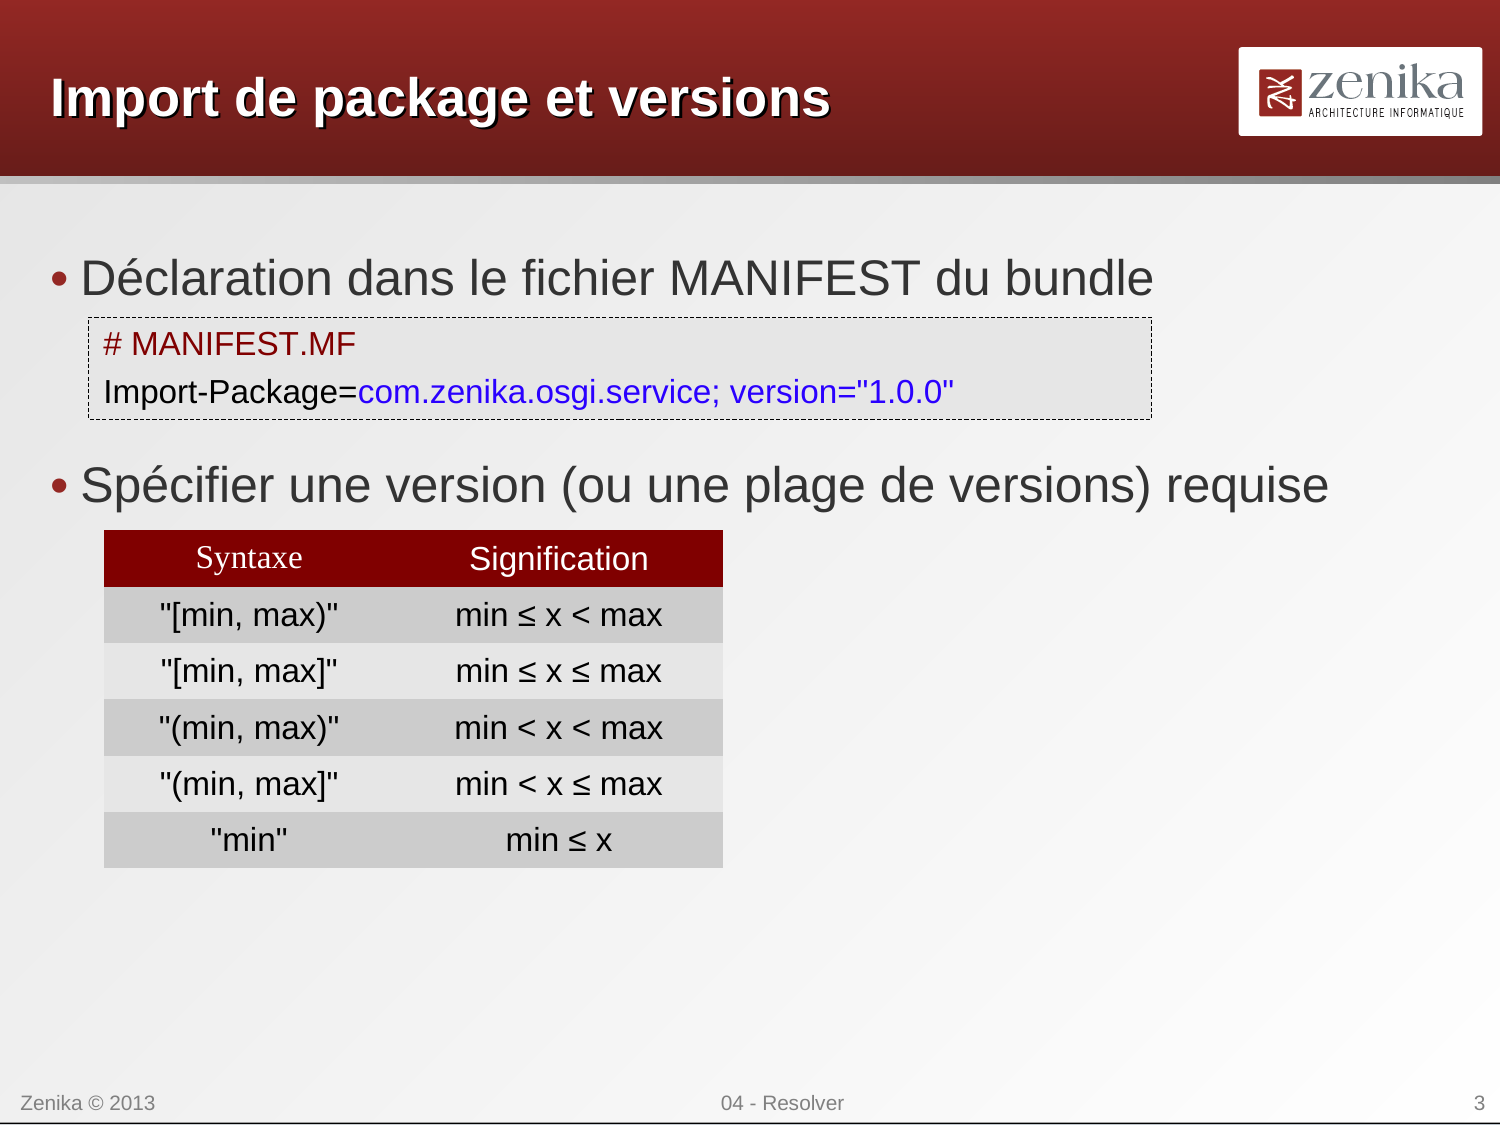

# Import de package et versions
Déclaration dans le fichier MANIFEST du bundle
Spécifier une version (ou une plage de versions) requise
# MANIFEST.MF
Import-Package=com.zenika.osgi.service; version="1.0.0"
| Syntaxe | Signification |
| --- | --- |
| "[min, max)" | min ≤ x < max |
| "[min, max]" | min ≤ x ≤ max |
| "(min, max)" | min < x < max |
| "(min, max]" | min < x ≤ max |
| "min" | min ≤ x |